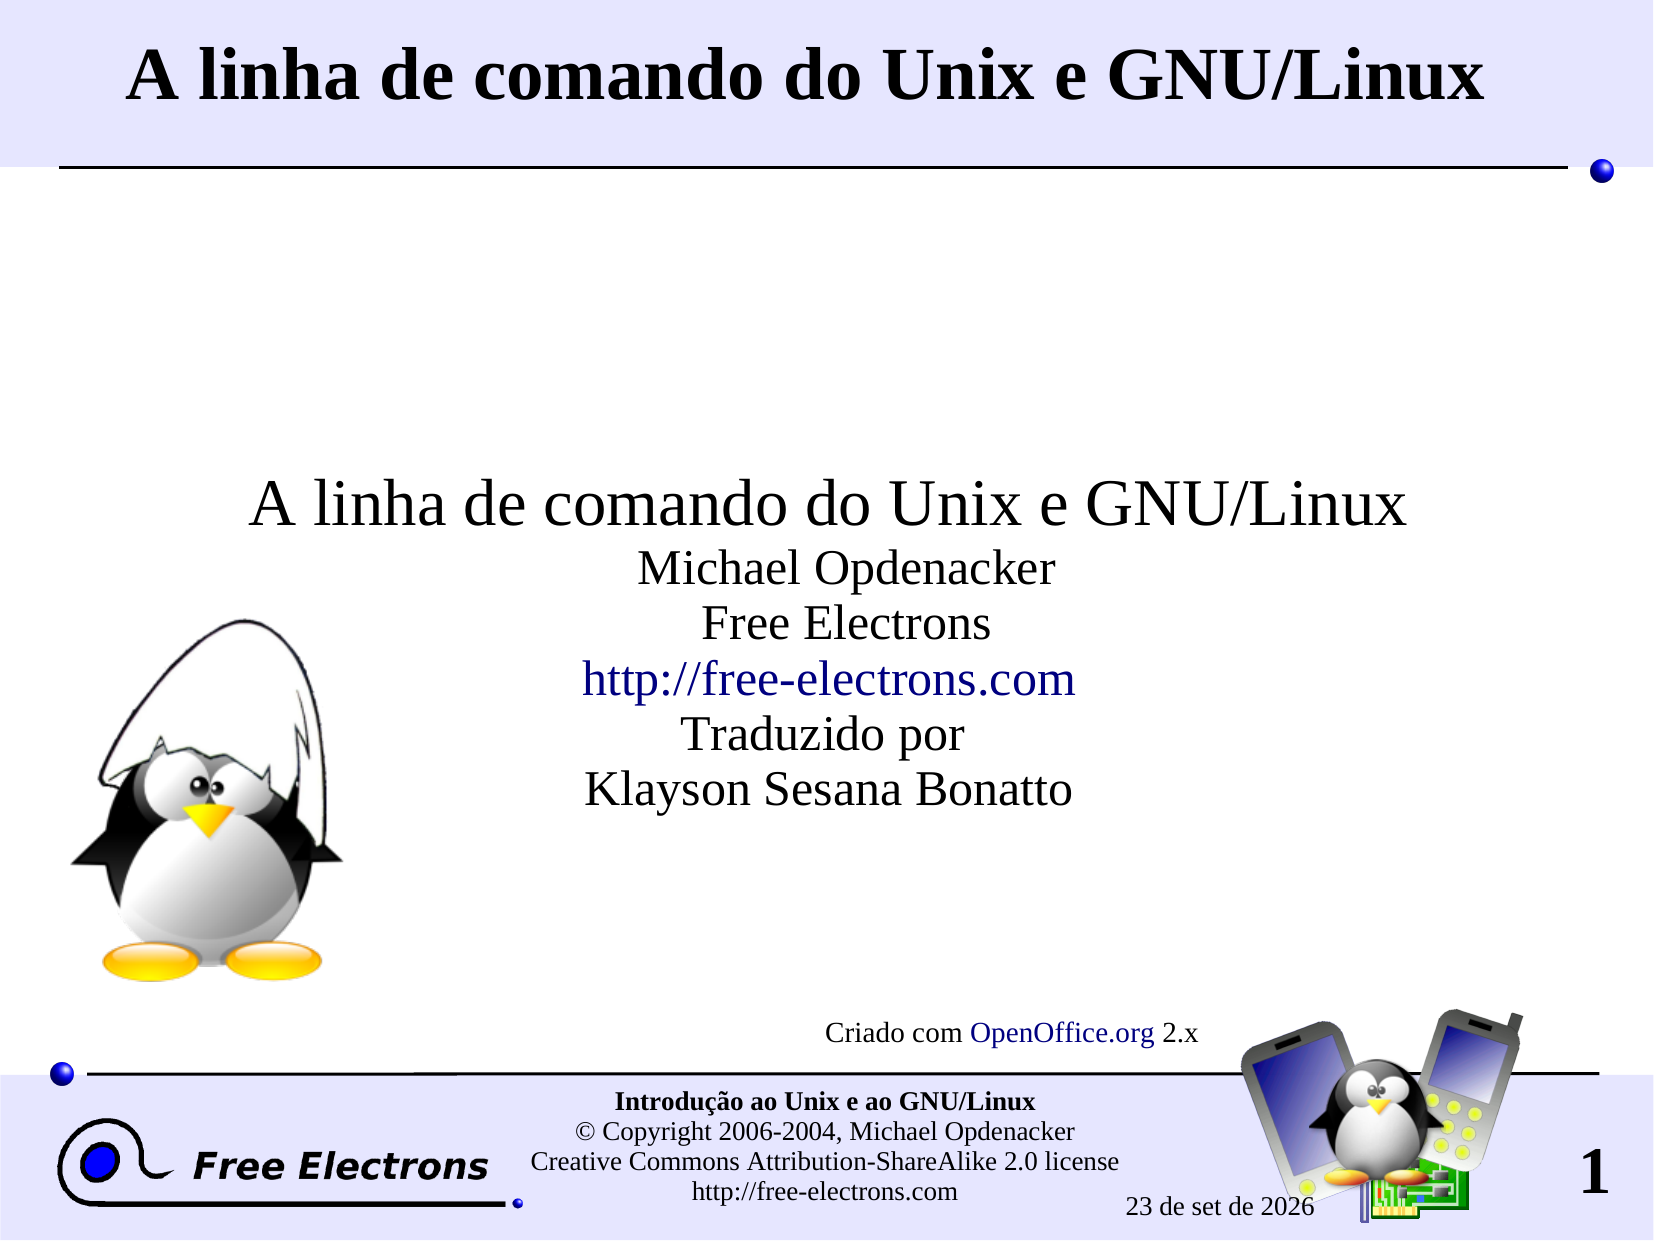

# A linha de comando do Unix e GNU/Linux
A linha de comando do Unix e GNU/Linux
Michael Opdenacker
Free Electrons
http://free-electrons.com
Traduzido por
Klayson Sesana Bonatto
Criado com OpenOffice.org 2.x